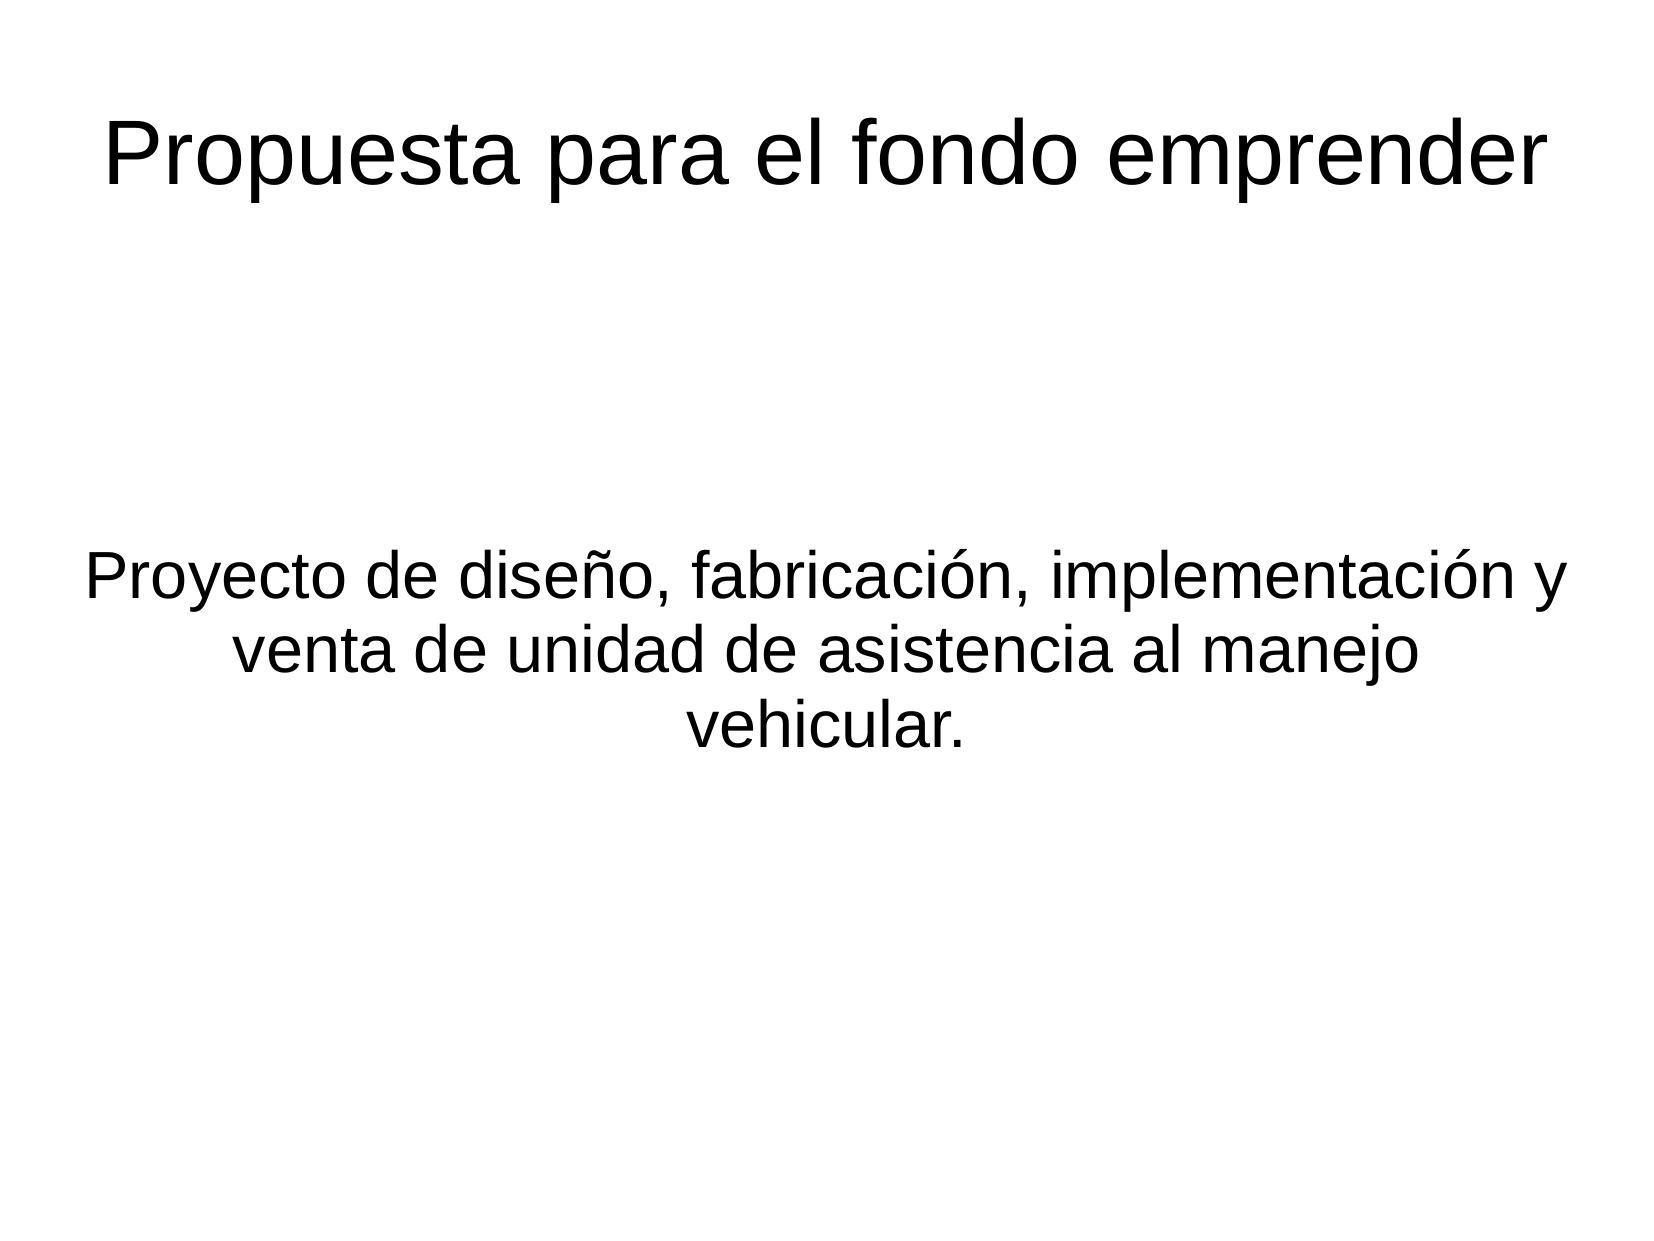

# Propuesta para el fondo emprender
Proyecto de diseño, fabricación, implementación y venta de unidad de asistencia al manejo vehicular.